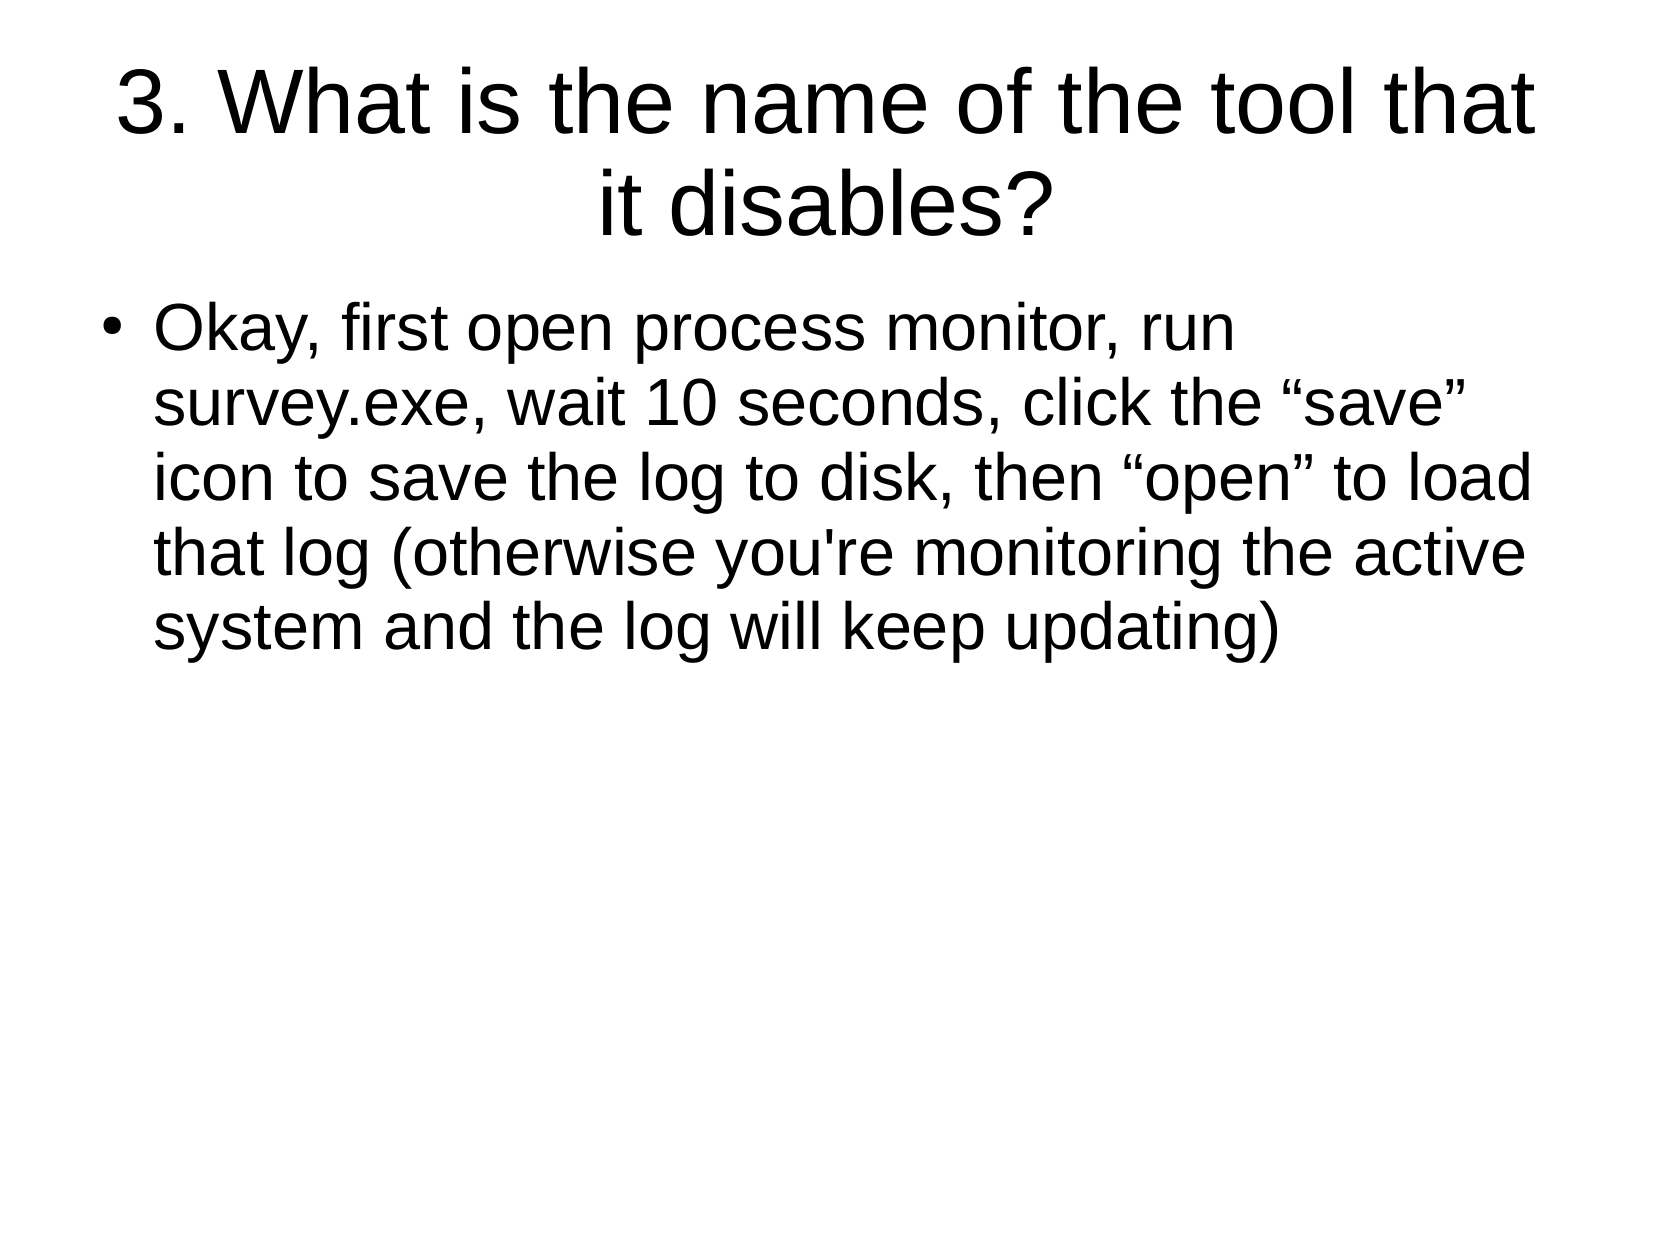

# 3. What is the name of the tool that it disables?
Okay, first open process monitor, run survey.exe, wait 10 seconds, click the “save” icon to save the log to disk, then “open” to load that log (otherwise you're monitoring the active system and the log will keep updating)